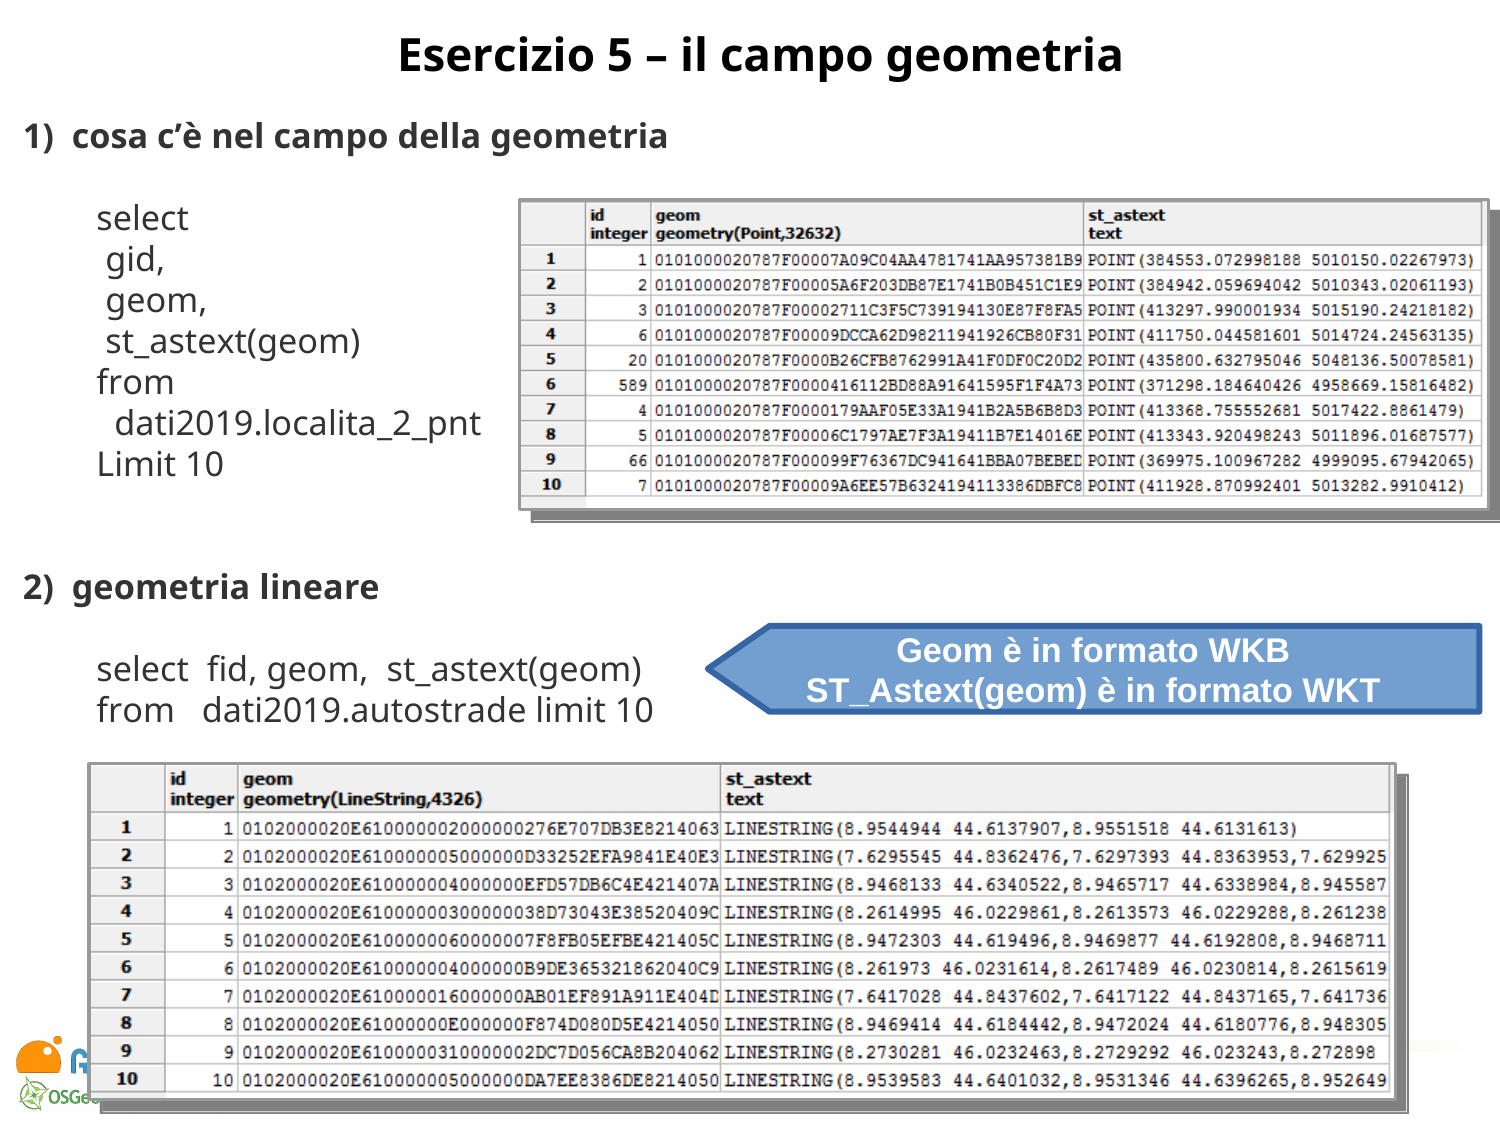

# Esercizio 5 – il campo geometria
1) cosa c’è nel campo della geometria
select
 gid,
 geom,
 st_astext(geom)
from
 dati2019.localita_2_pnt
Limit 10
2) geometria lineare
select fid, geom, st_astext(geom)
from dati2019.autostrade limit 10
Geom è in formato WKB
ST_Astext(geom) è in formato WKT